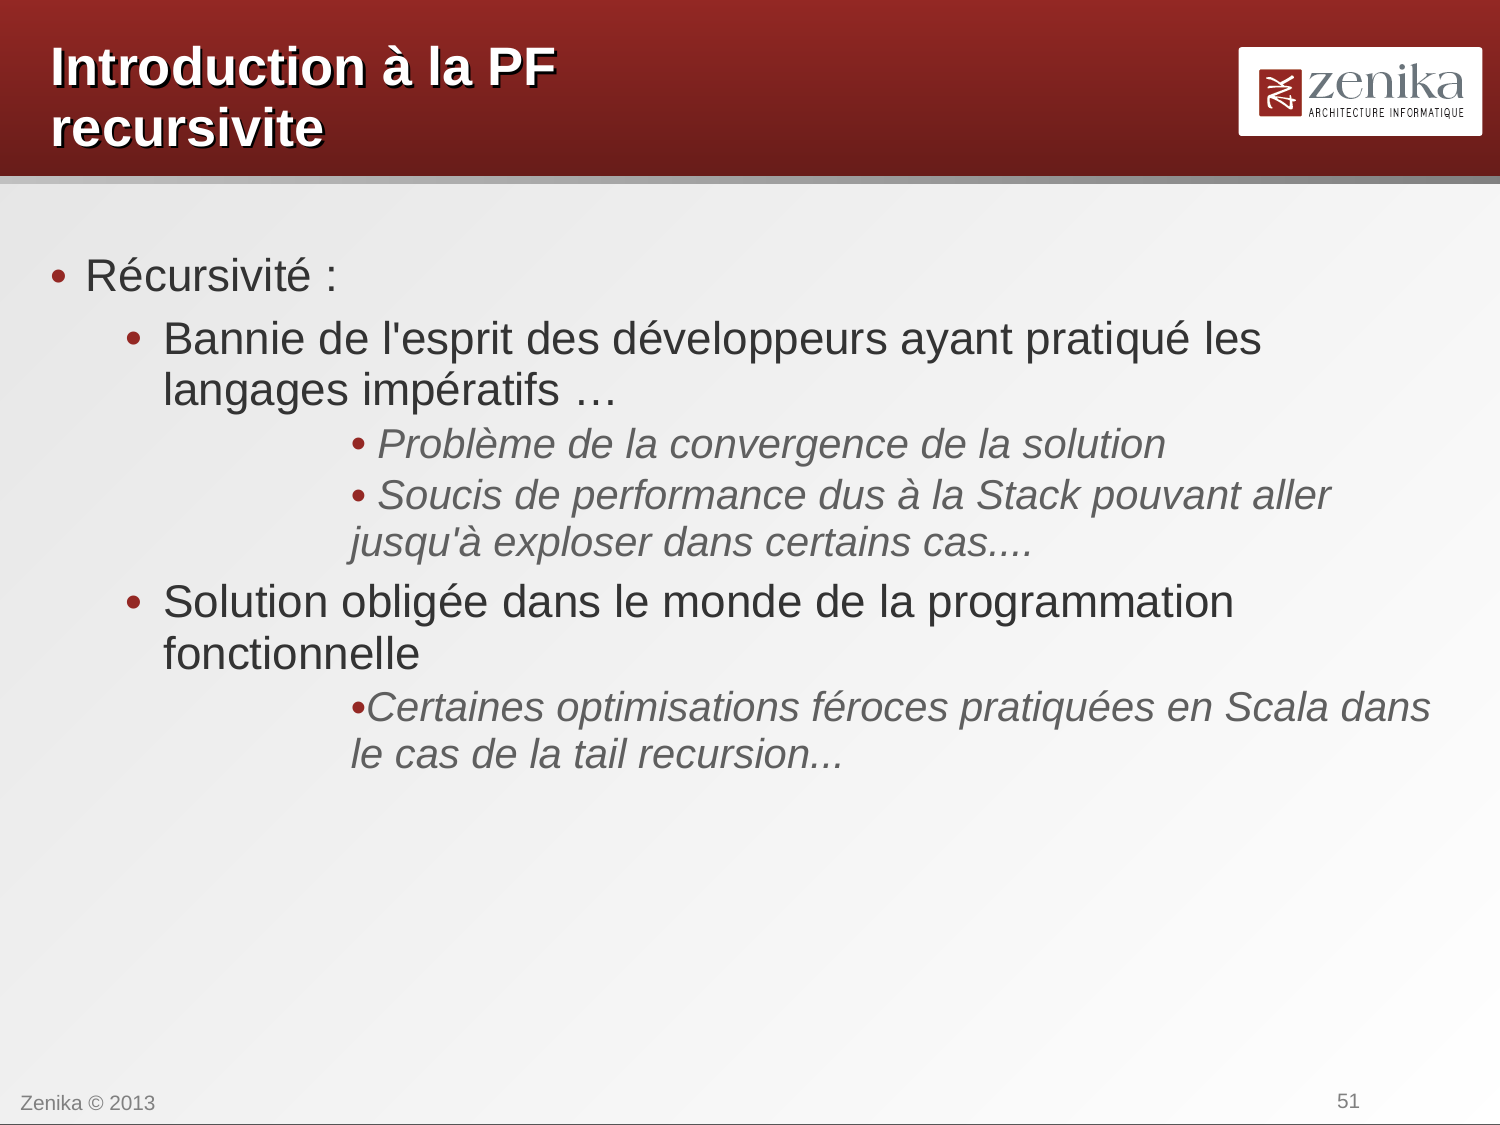

# Introduction à la PF recursivite
Récursivité :
Bannie de l'esprit des développeurs ayant pratiqué les langages impératifs …
 Problème de la convergence de la solution
 Soucis de performance dus à la Stack pouvant aller jusqu'à exploser dans certains cas....
Solution obligée dans le monde de la programmation fonctionnelle
Certaines optimisations féroces pratiquées en Scala dans le cas de la tail recursion...